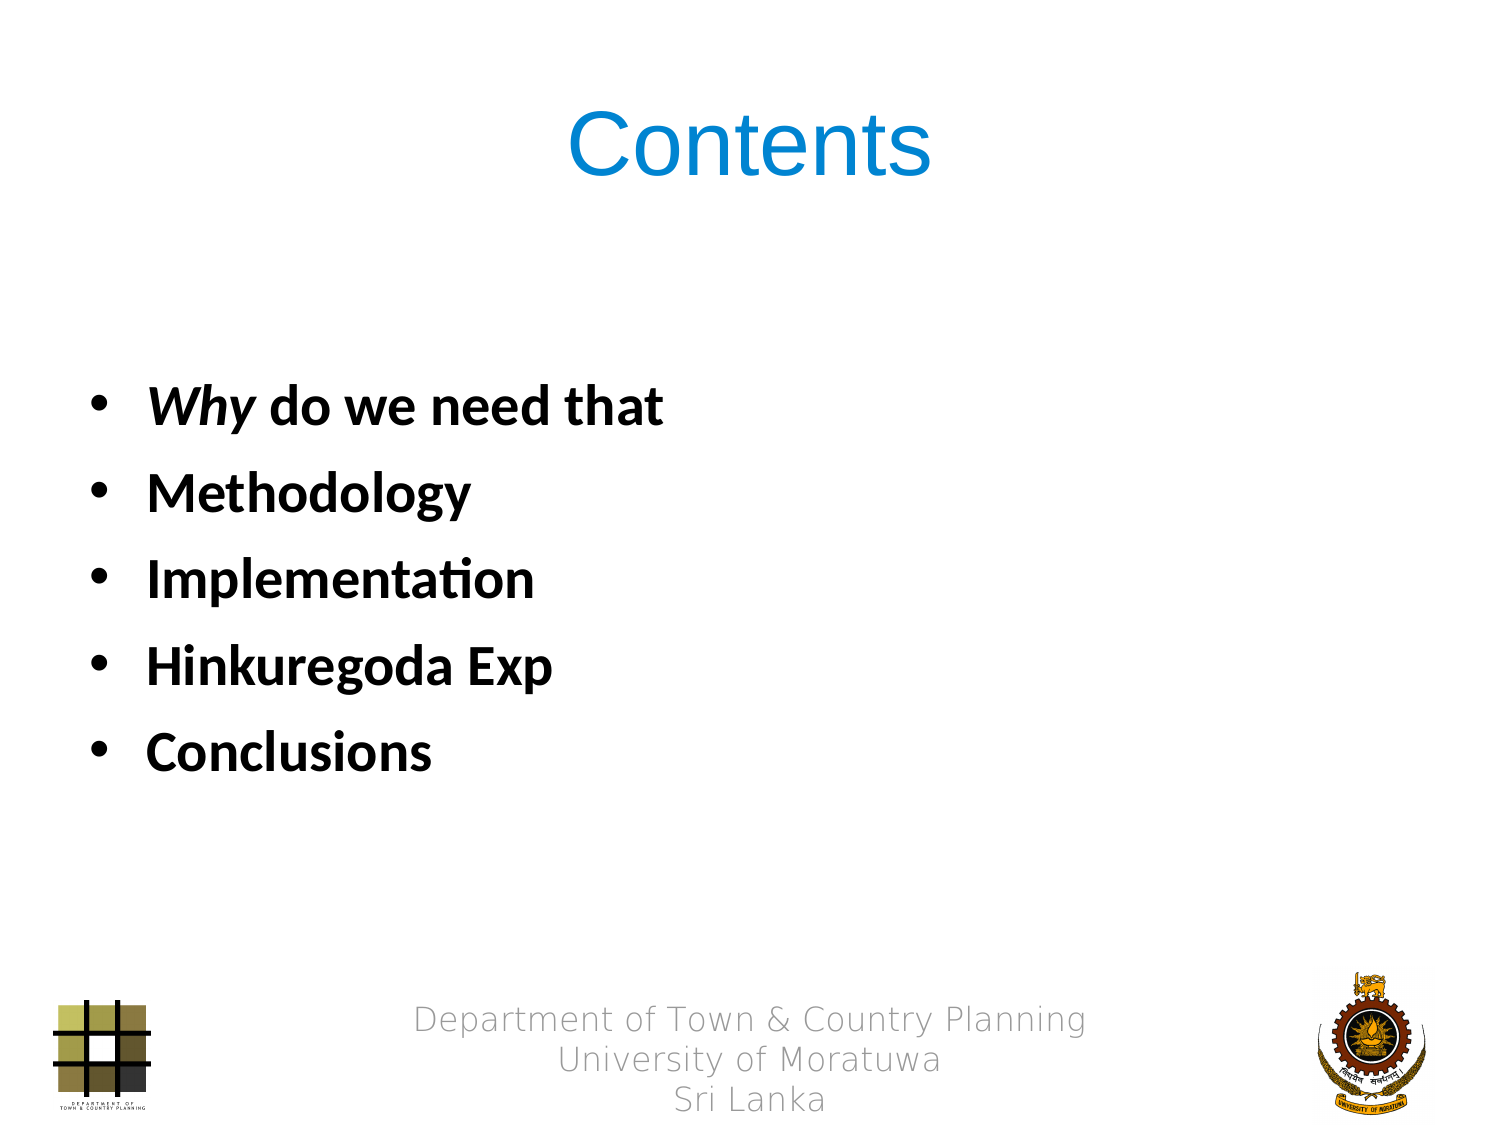

# Contents
Why do we need that
Methodology
Implementation
Hinkuregoda Exp
Conclusions